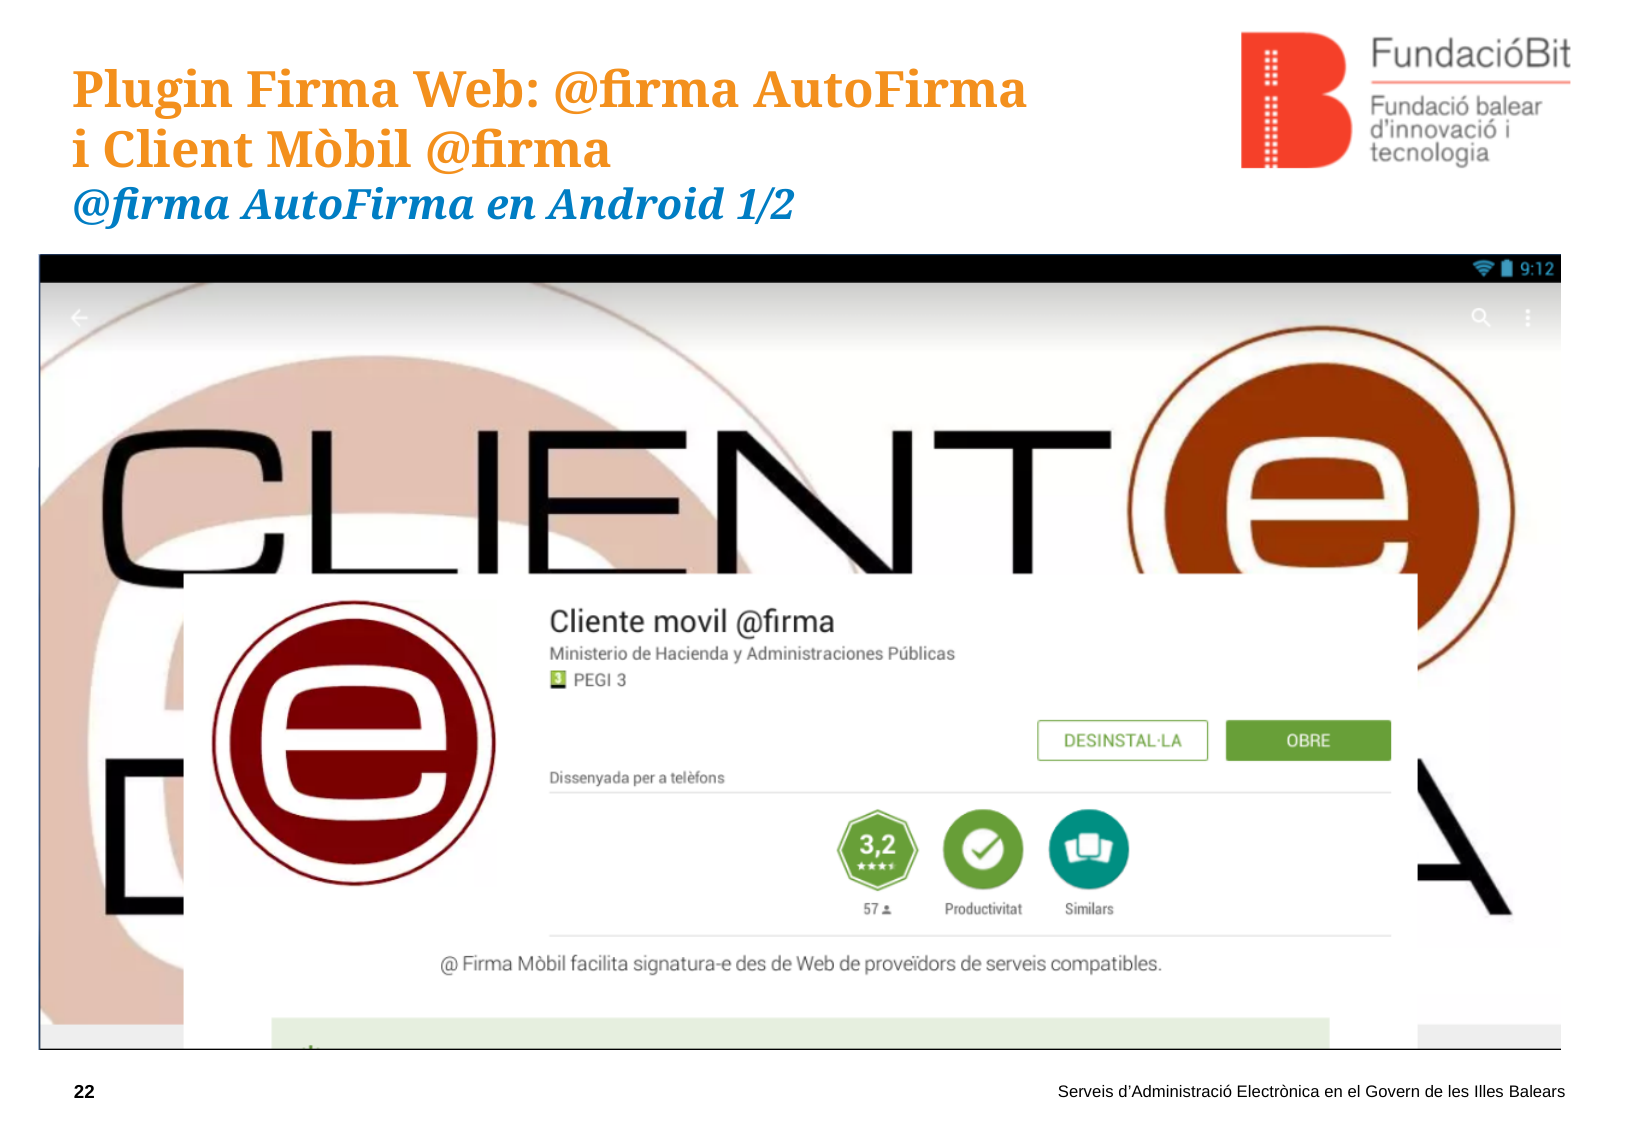

Plugin Firma Web: @firma AutoFirma
i Client Mòbil @firma
@firma AutoFirma en Android 1/2